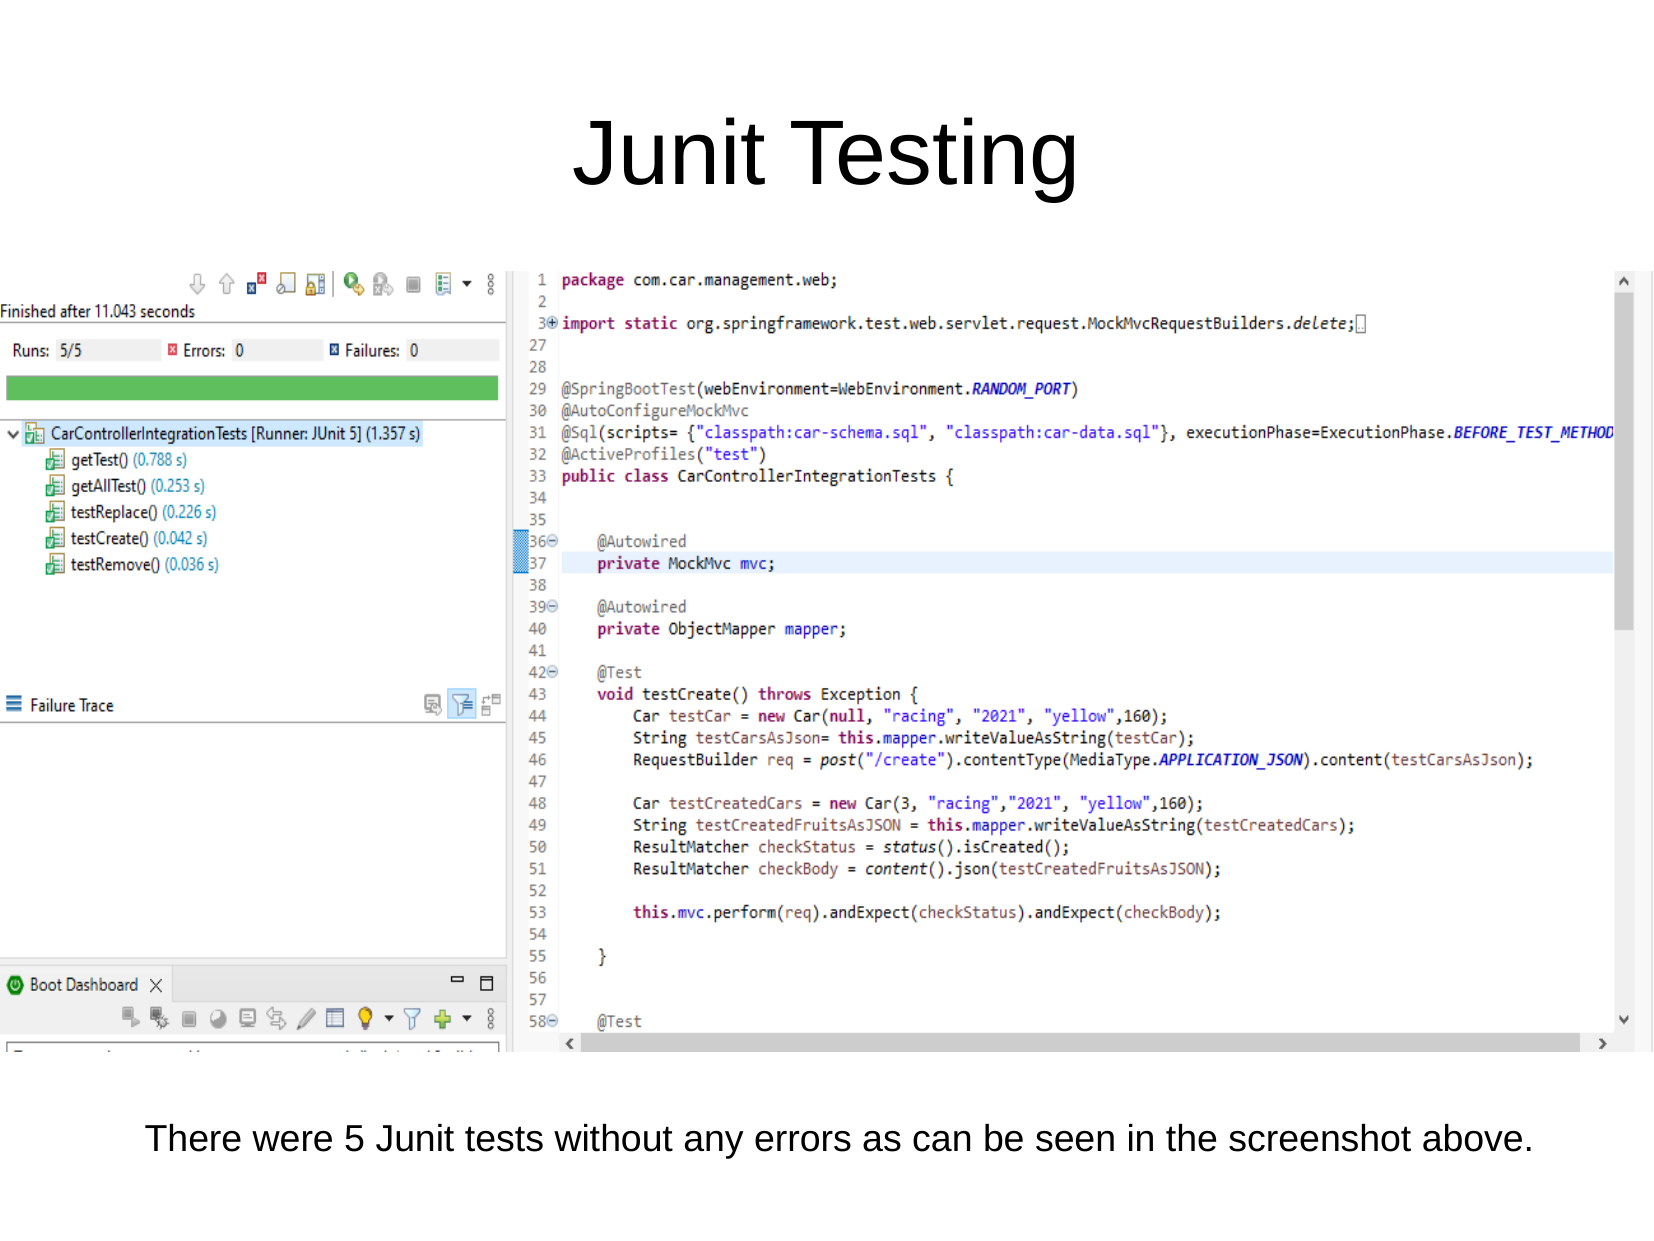

# Junit Testing
There were 5 Junit tests without any errors as can be seen in the screenshot above.